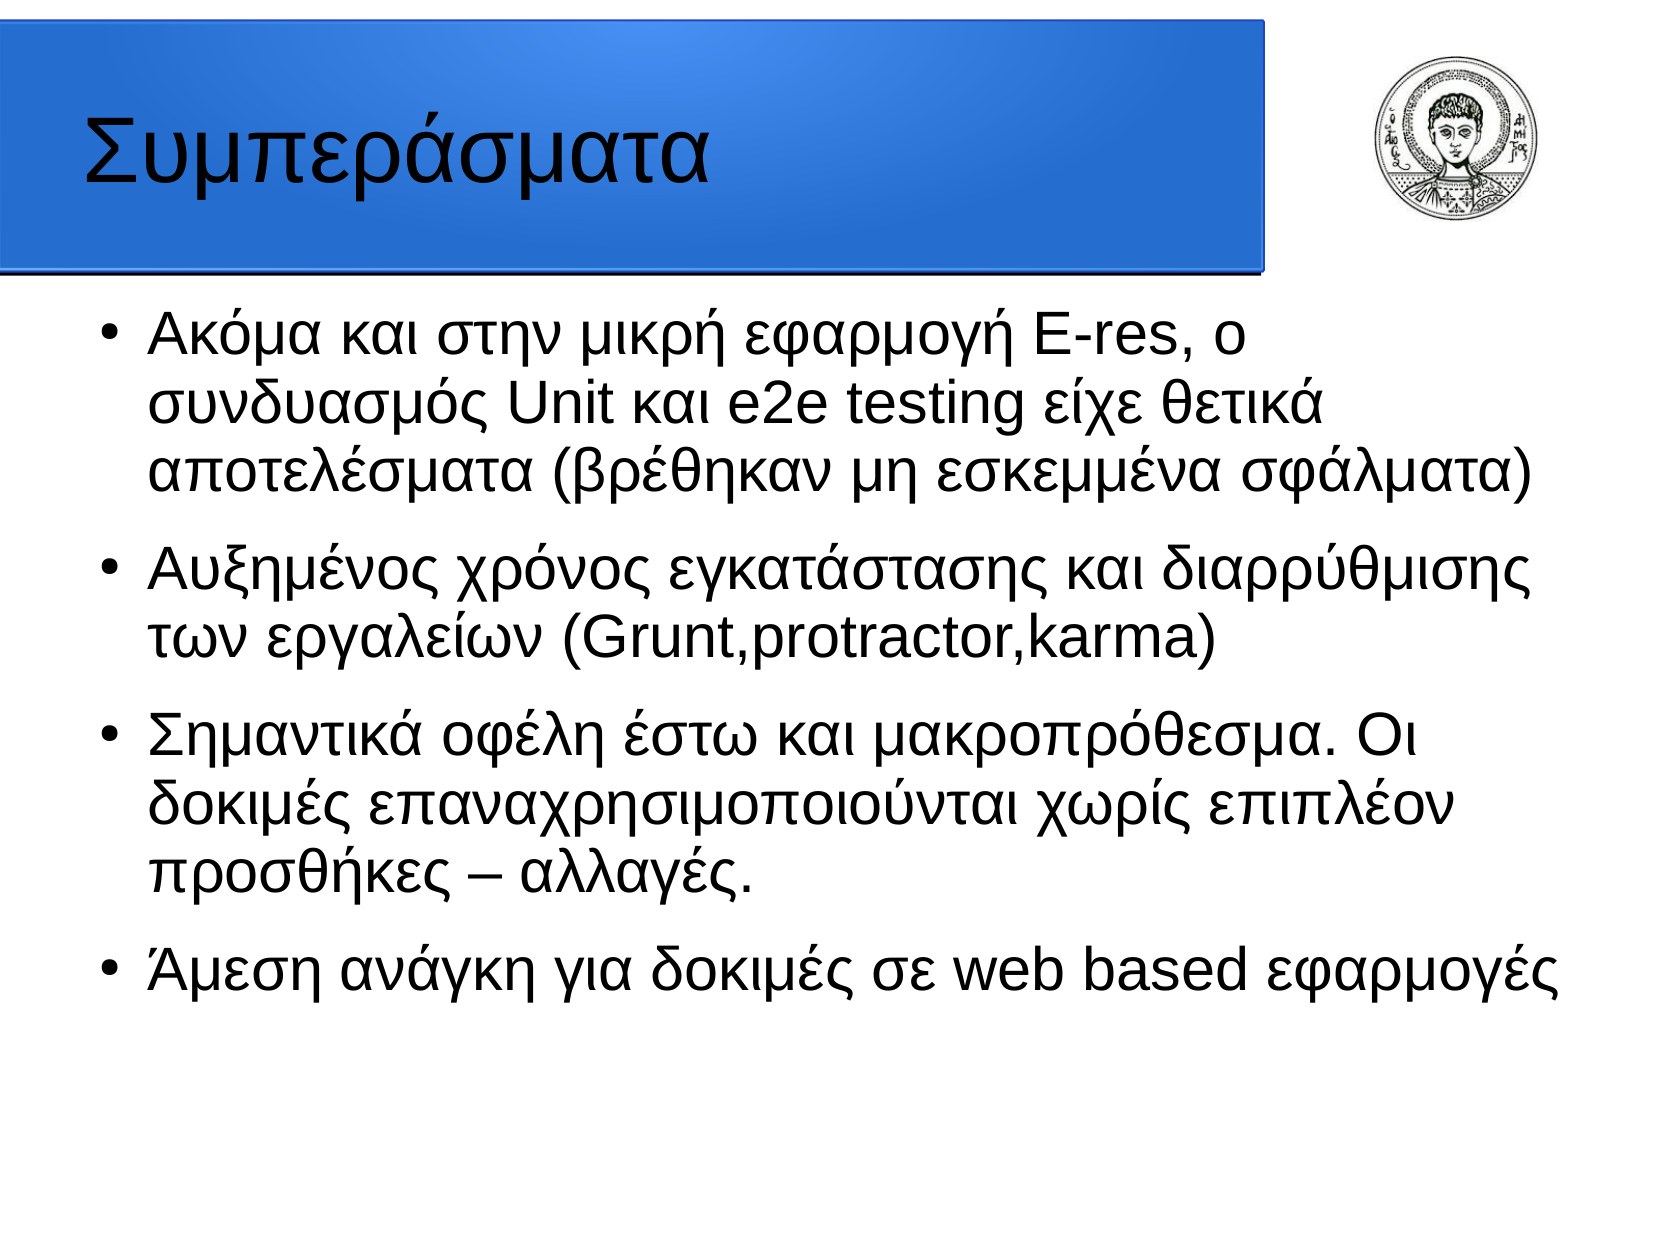

# Συμπεράσματα
Ακόμα και στην μικρή εφαρμογή E-res, ο συνδυασμός Unit και e2e testing είχε θετικά αποτελέσματα (βρέθηκαν μη εσκεμμένα σφάλματα)
Αυξημένος χρόνος εγκατάστασης και διαρρύθμισης των εργαλείων (Grunt,protractor,karma)
Σημαντικά οφέλη έστω και μακροπρόθεσμα. Οι δοκιμές επαναχρησιμοποιούνται χωρίς επιπλέον προσθήκες – αλλαγές.
Άμεση ανάγκη για δοκιμές σε web based εφαρμογές